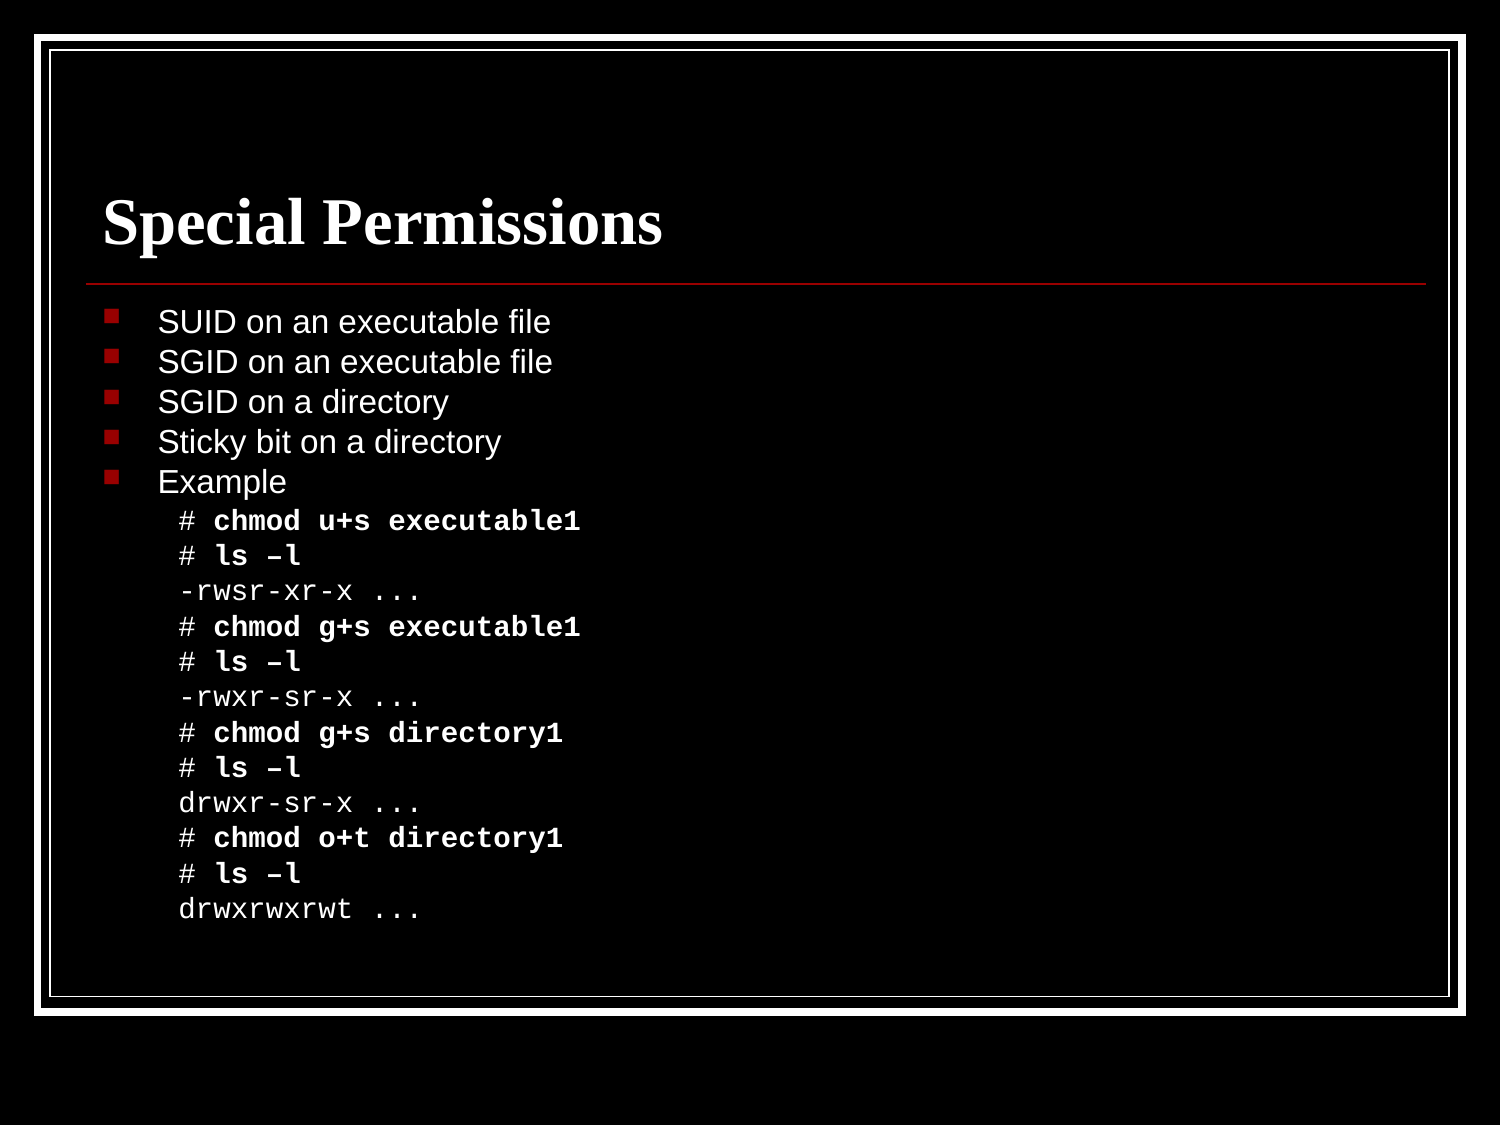

# Special Permissions
SUID on an executable file
SGID on an executable file
SGID on a directory
Sticky bit on a directory
Example
# chmod u+s executable1
# ls –l
-rwsr-xr-x ...
# chmod g+s executable1
# ls –l
-rwxr-sr-x ...
# chmod g+s directory1
# ls –l
drwxr-sr-x ...
# chmod o+t directory1
# ls –l
drwxrwxrwt ...